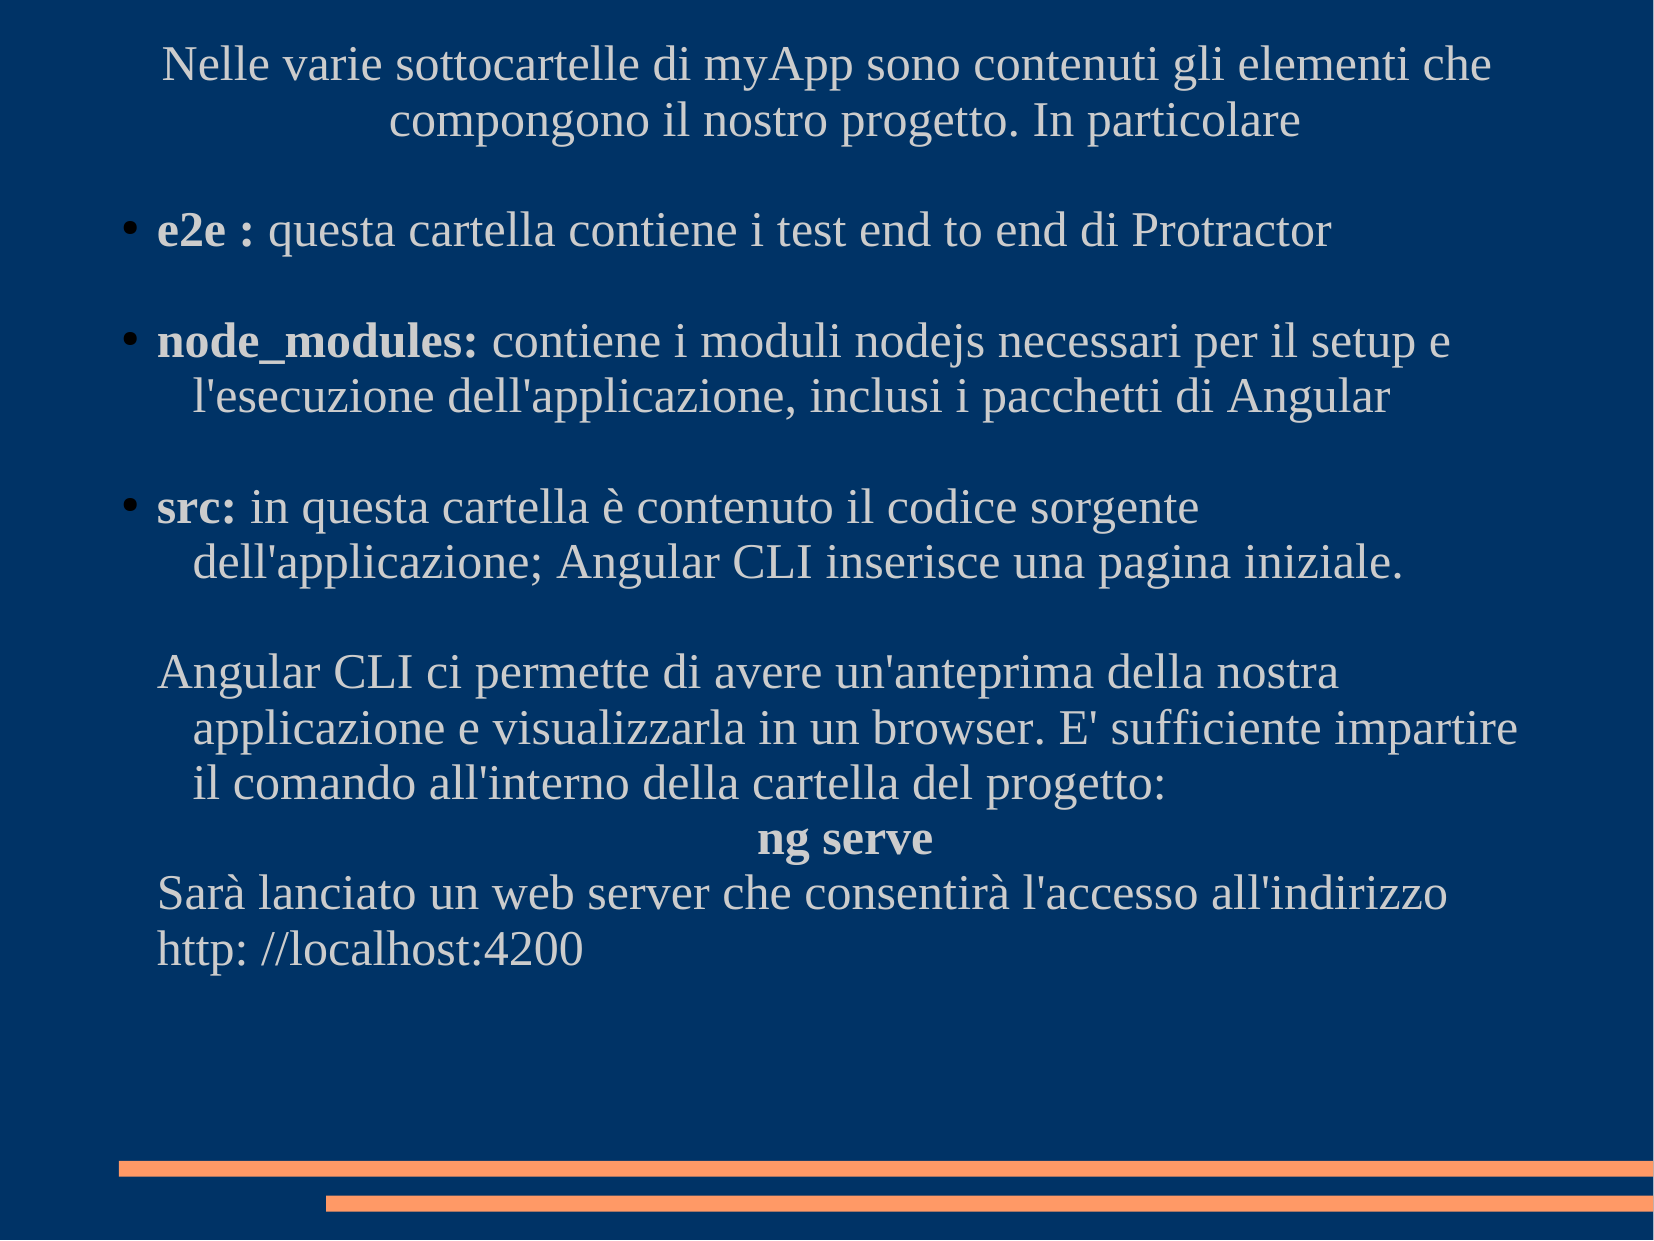

# Nelle varie sottocartelle di myApp sono contenuti gli elementi che compongono il nostro progetto. In particolare
e2e : questa cartella contiene i test end to end di Protractor
node_modules: contiene i moduli nodejs necessari per il setup e l'esecuzione dell'applicazione, inclusi i pacchetti di Angular
src: in questa cartella è contenuto il codice sorgente dell'applicazione; Angular CLI inserisce una pagina iniziale.
Angular CLI ci permette di avere un'anteprima della nostra applicazione e visualizzarla in un browser. E' sufficiente impartire il comando all'interno della cartella del progetto:
ng serve
Sarà lanciato un web server che consentirà l'accesso all'indirizzo
http: //localhost:4200